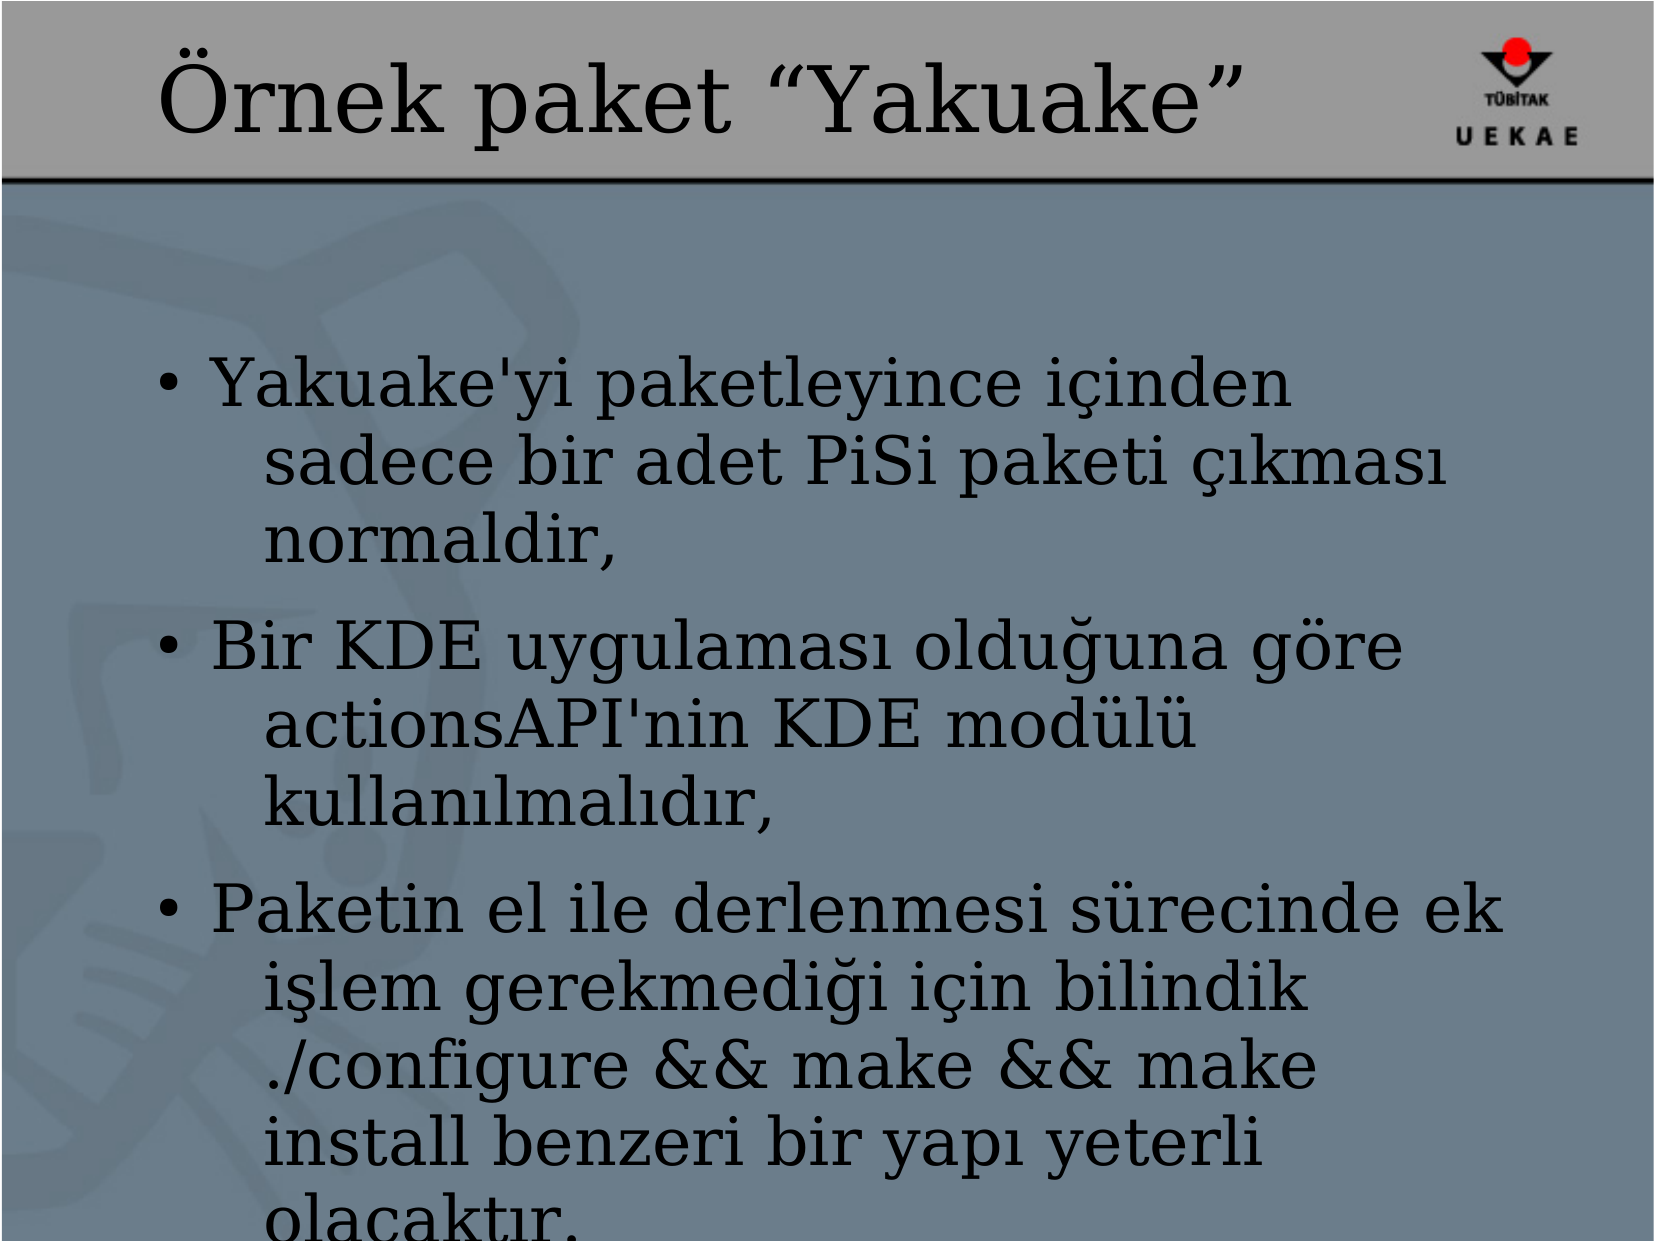

# Örnek paket “Yakuake”
Yakuake'yi paketleyince içinden sadece bir adet PiSi paketi çıkması normaldir,
Bir KDE uygulaması olduğuna göre actionsAPI'nin KDE modülü kullanılmalıdır,
Paketin el ile derlenmesi sürecinde ek işlem gerekmediği için bilindik ./configure && make && make install benzeri bir yapı yeterli olacaktır.